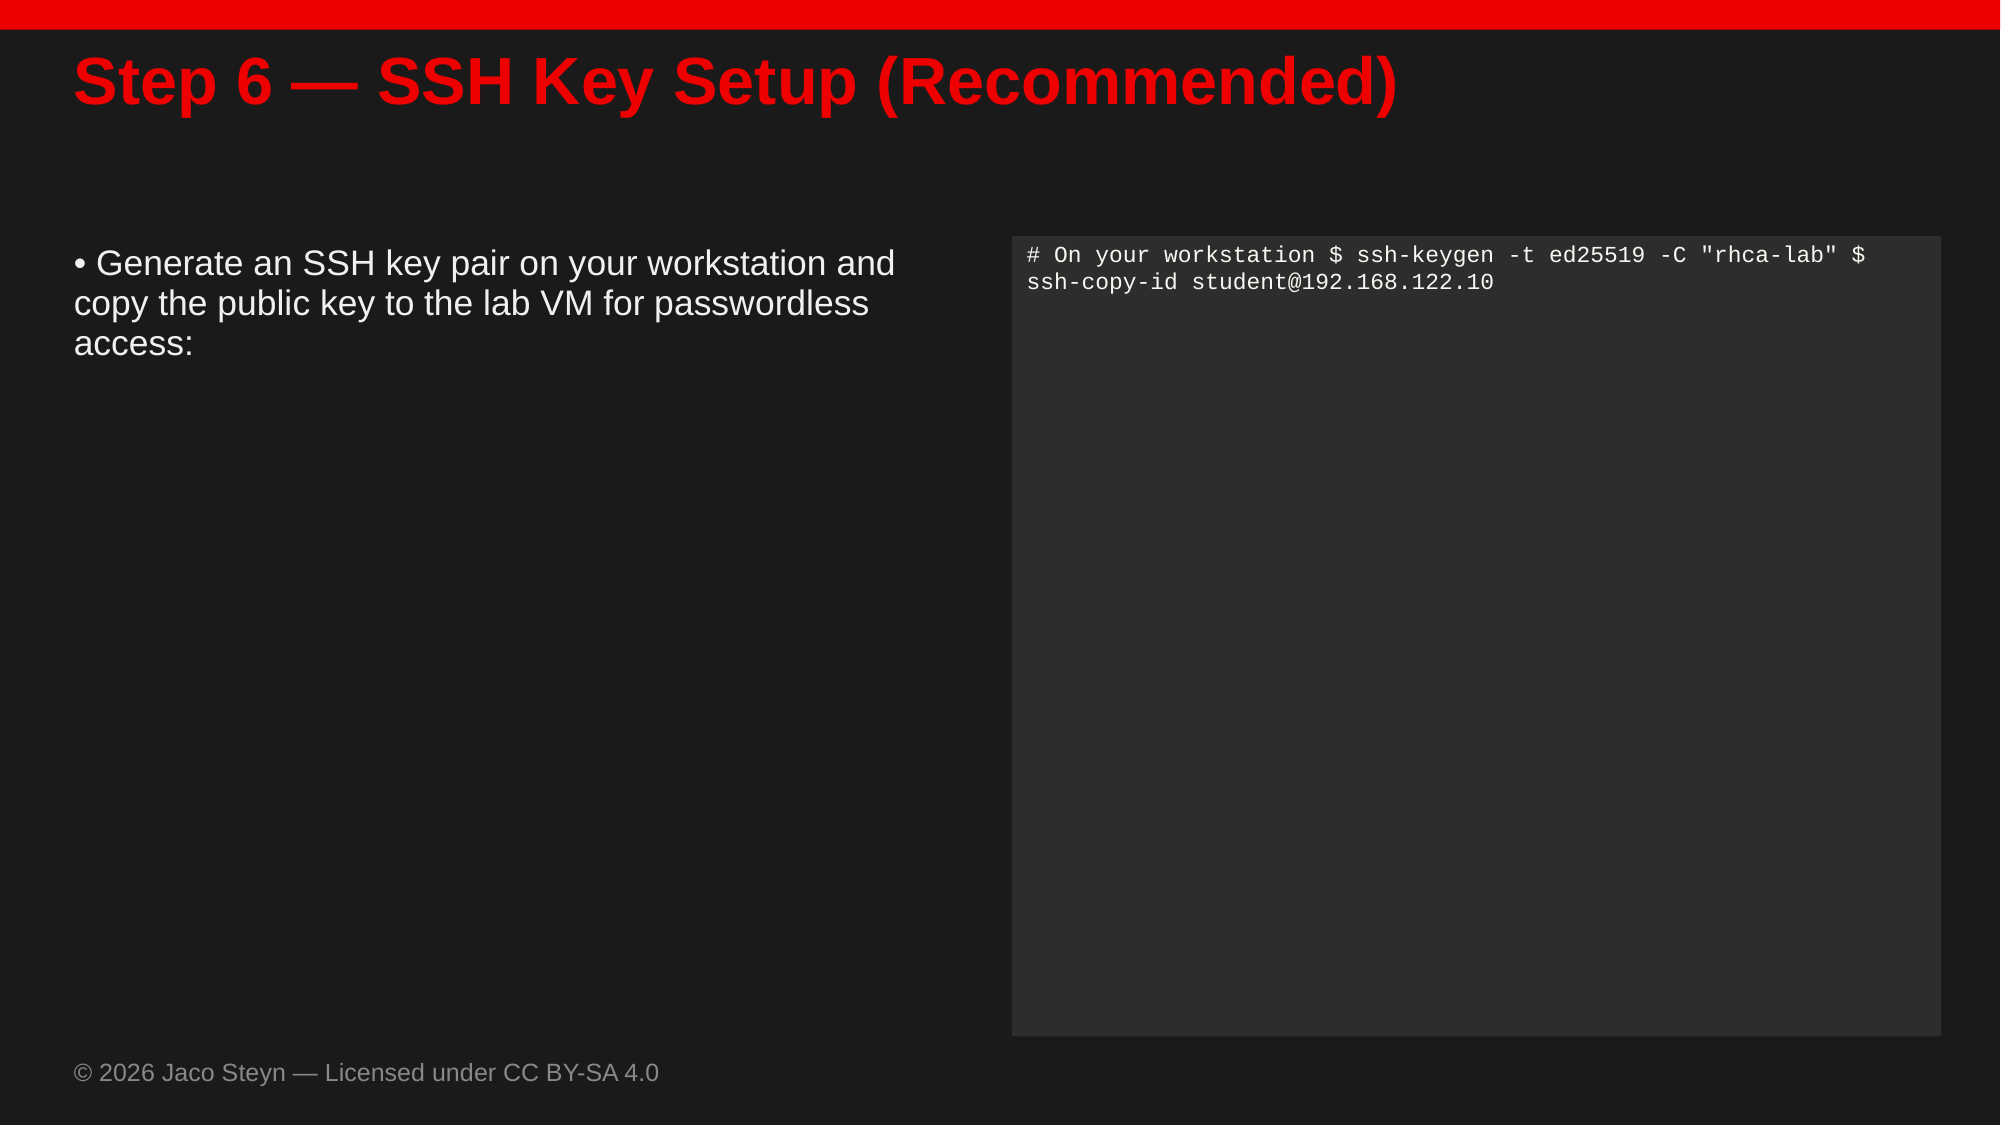

Step 6 — SSH Key Setup (Recommended)
• Generate an SSH key pair on your workstation and copy the public key to the lab VM for passwordless access:
# On your workstation $ ssh-keygen -t ed25519 -C "rhca-lab" $ ssh-copy-id student@192.168.122.10
© 2026 Jaco Steyn — Licensed under CC BY-SA 4.0